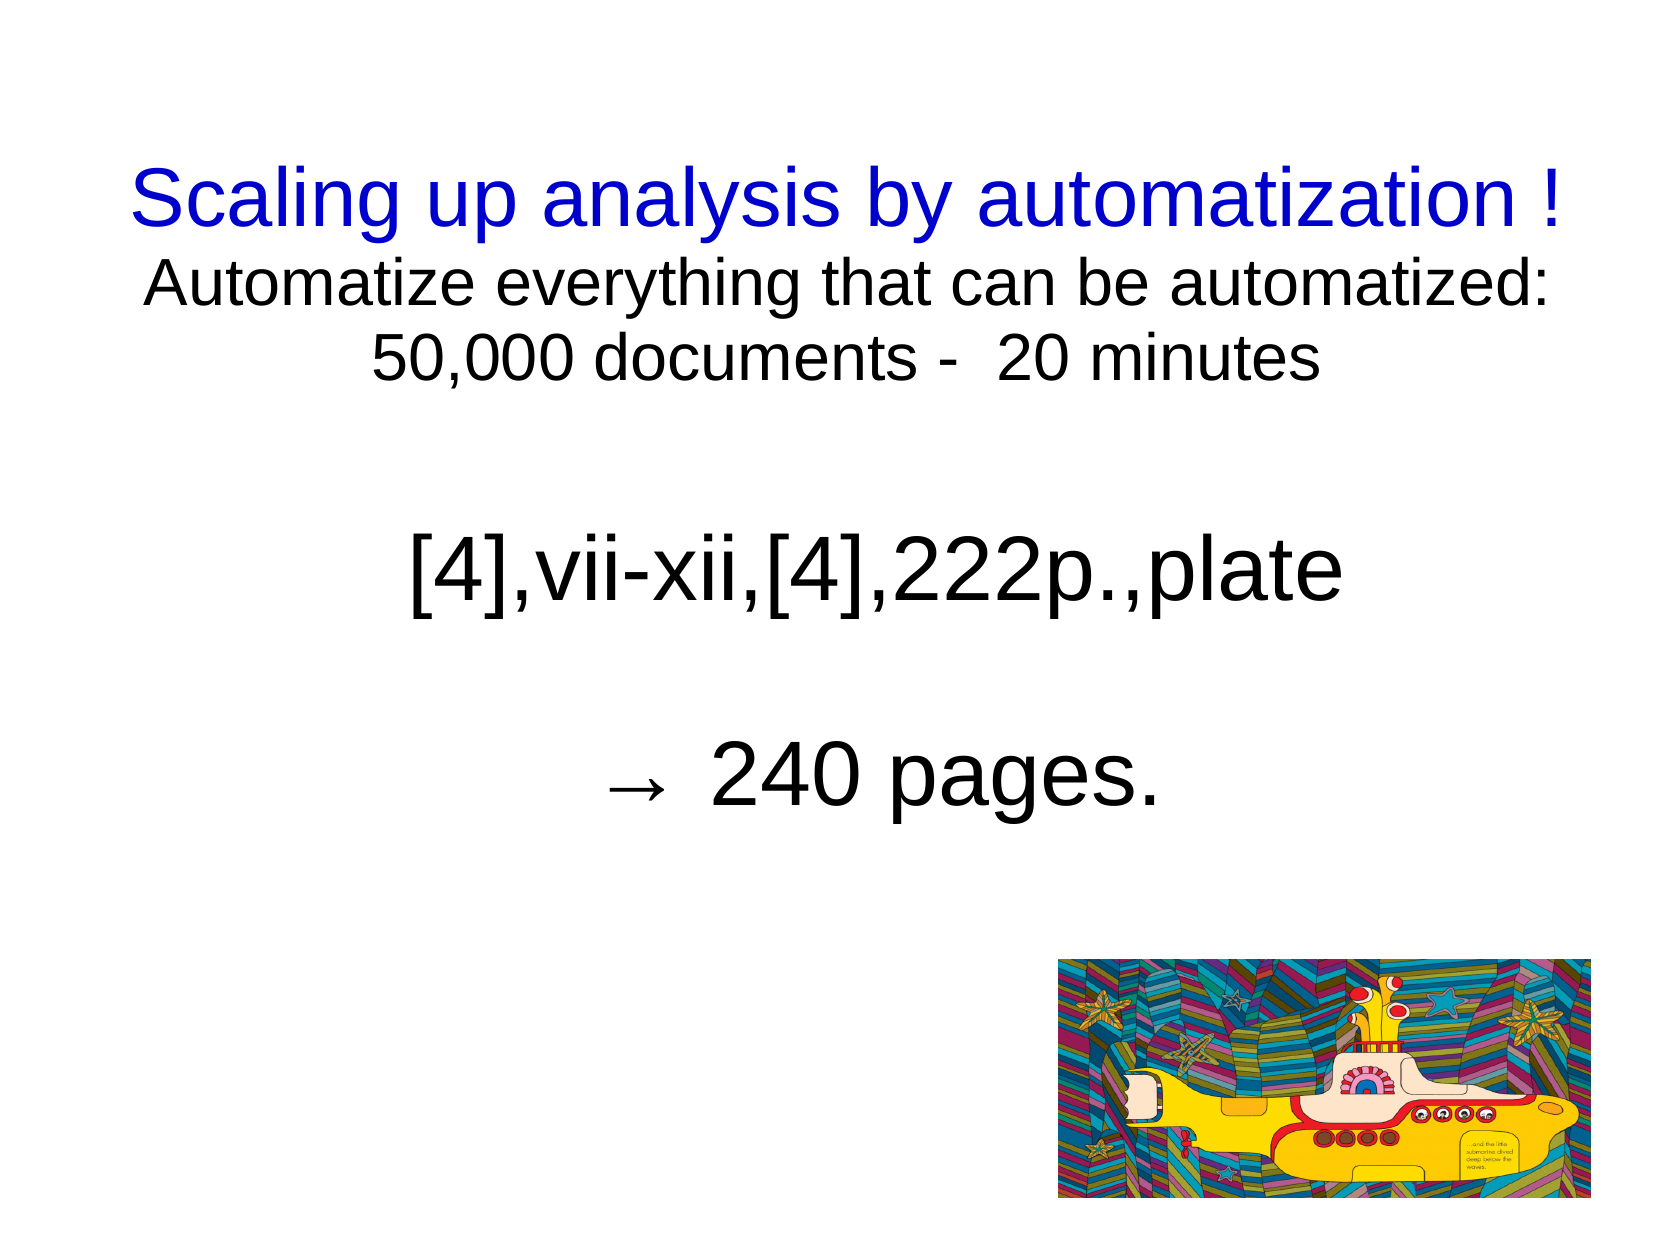

# Scaling up analysis by automatization ! Automatize everything that can be automatized: 50,000 documents - 20 minutes
[4],vii-xii,[4],222p.,plate
→ 240 pages.